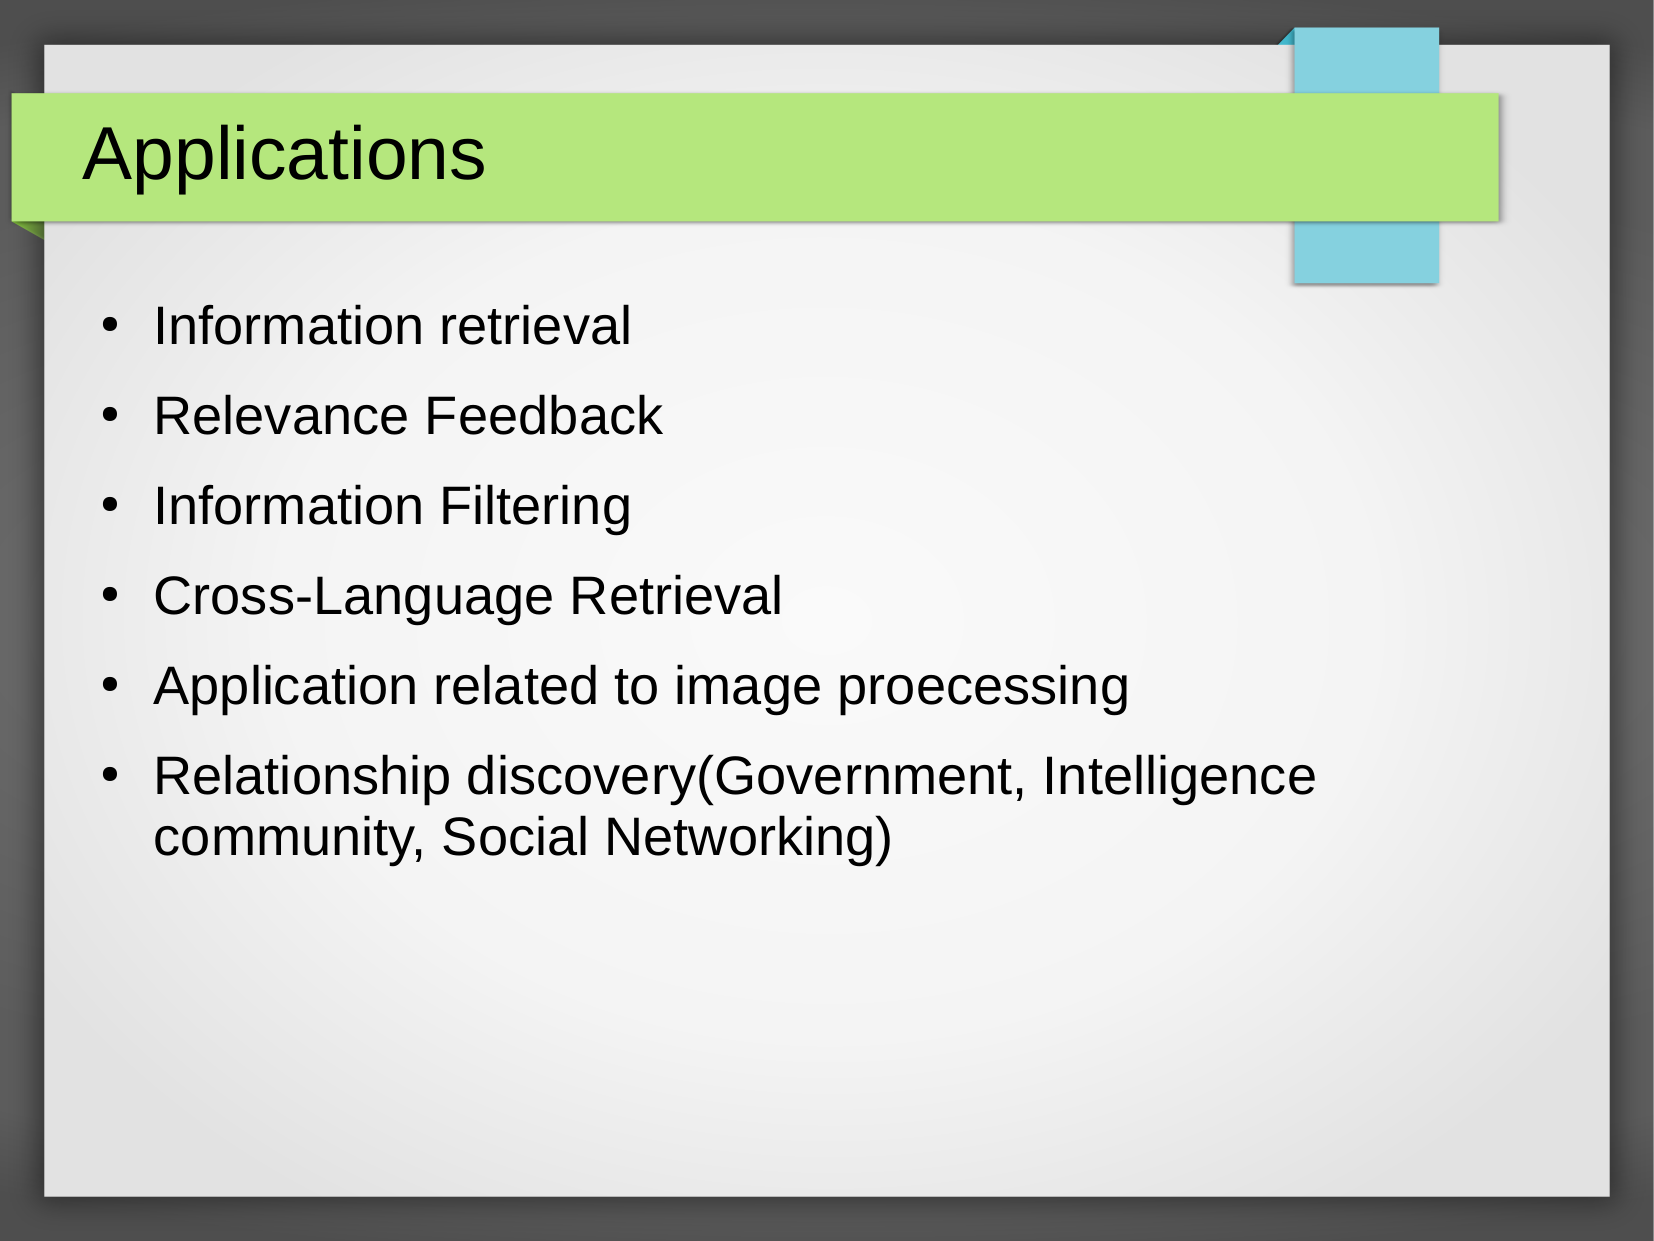

# Applications
Information retrieval
Relevance Feedback
Information Filtering
Cross-Language Retrieval
Application related to image proecessing
Relationship discovery(Government, Intelligence community, Social Networking)